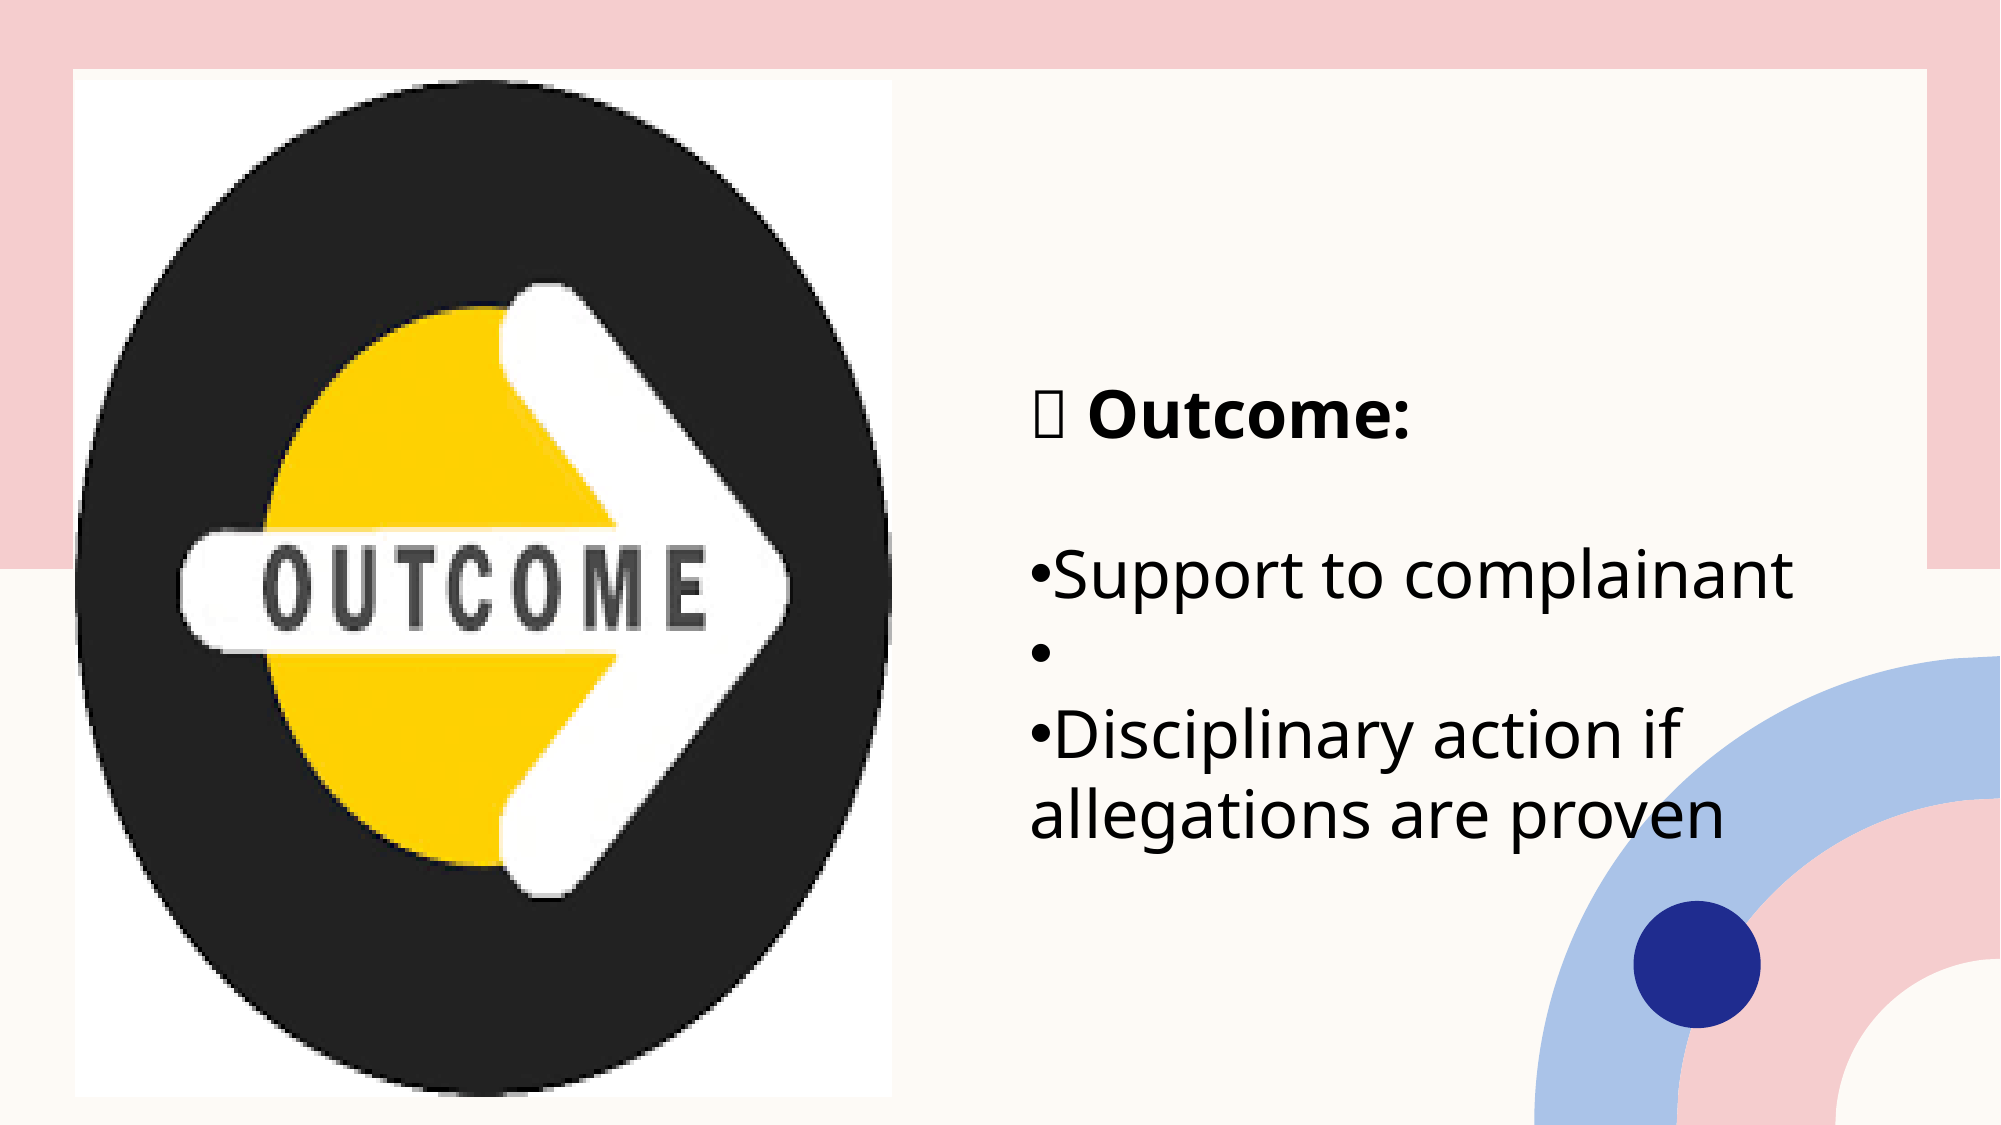

✅ Outcome:
Support to complainant
Disciplinary action if allegations are proven